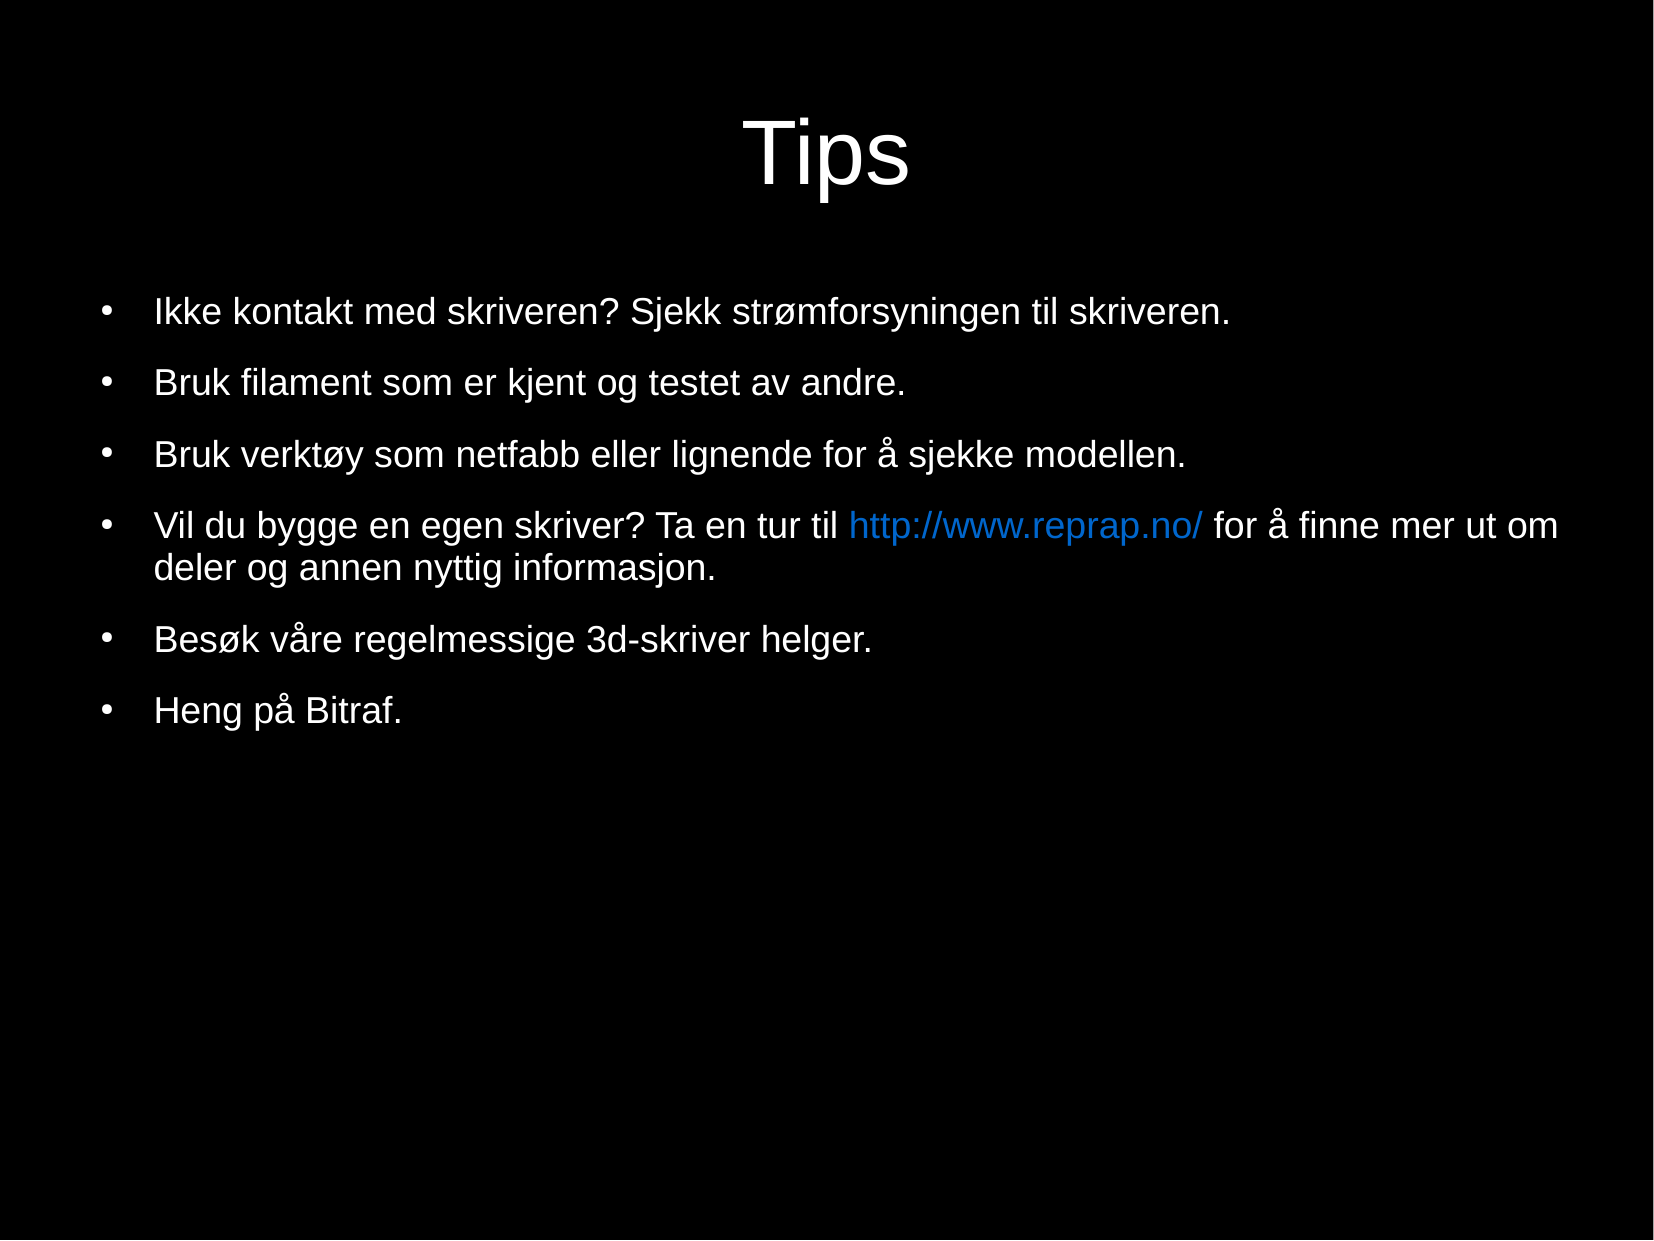

# Tips
Ikke kontakt med skriveren? Sjekk strømforsyningen til skriveren.
Bruk filament som er kjent og testet av andre.
Bruk verktøy som netfabb eller lignende for å sjekke modellen.
Vil du bygge en egen skriver? Ta en tur til http://www.reprap.no/ for å finne mer ut om deler og annen nyttig informasjon.
Besøk våre regelmessige 3d-skriver helger.
Heng på Bitraf.